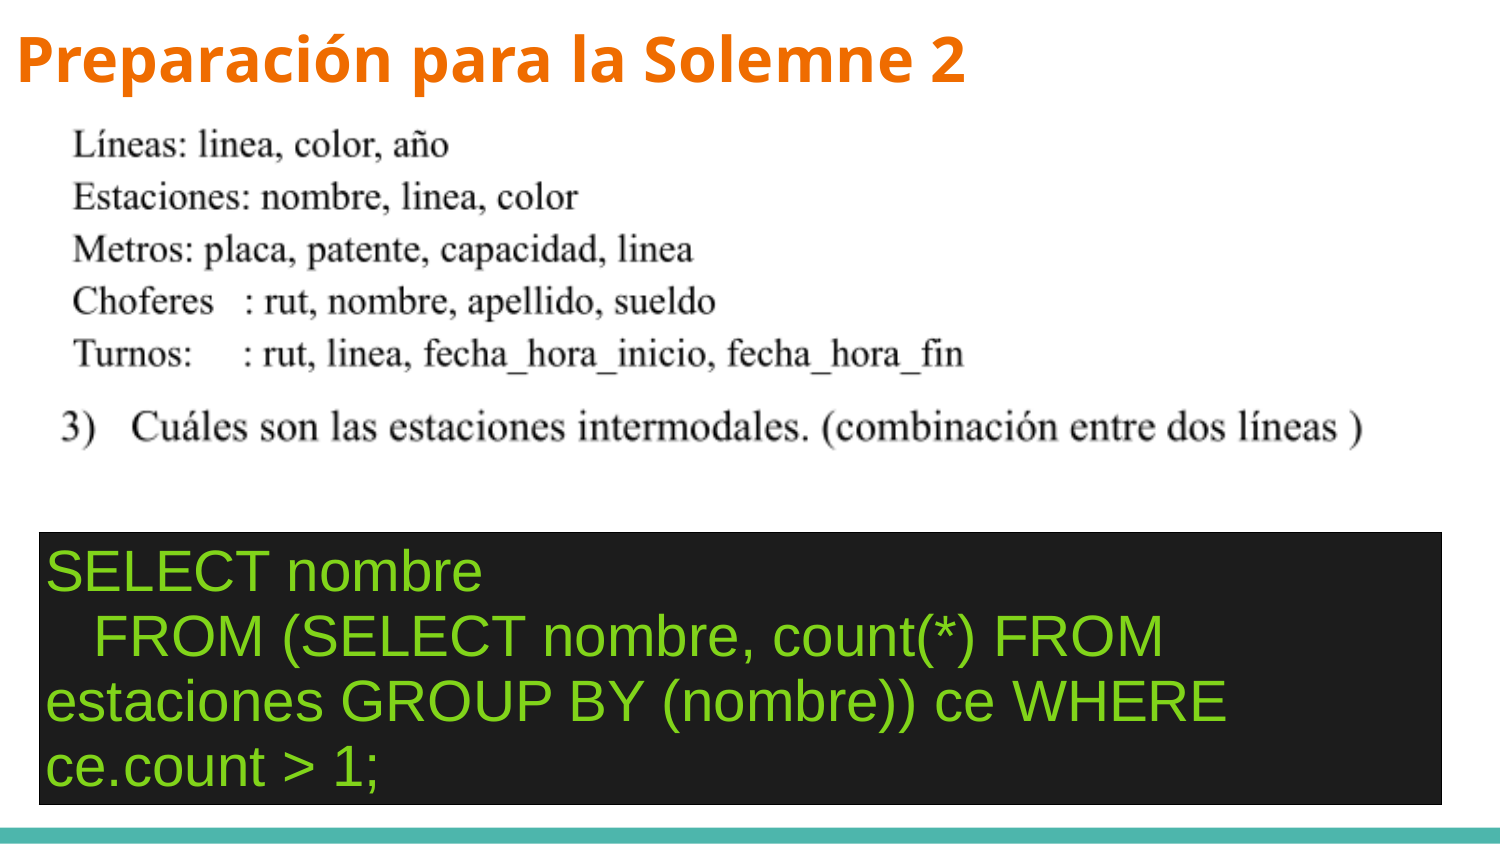

# Preparación para la Solemne 2
| SELECT nombre FROM (SELECT nombre, count(\*) FROM estaciones GROUP BY (nombre)) ce WHERE ce.count > 1; |
| --- |